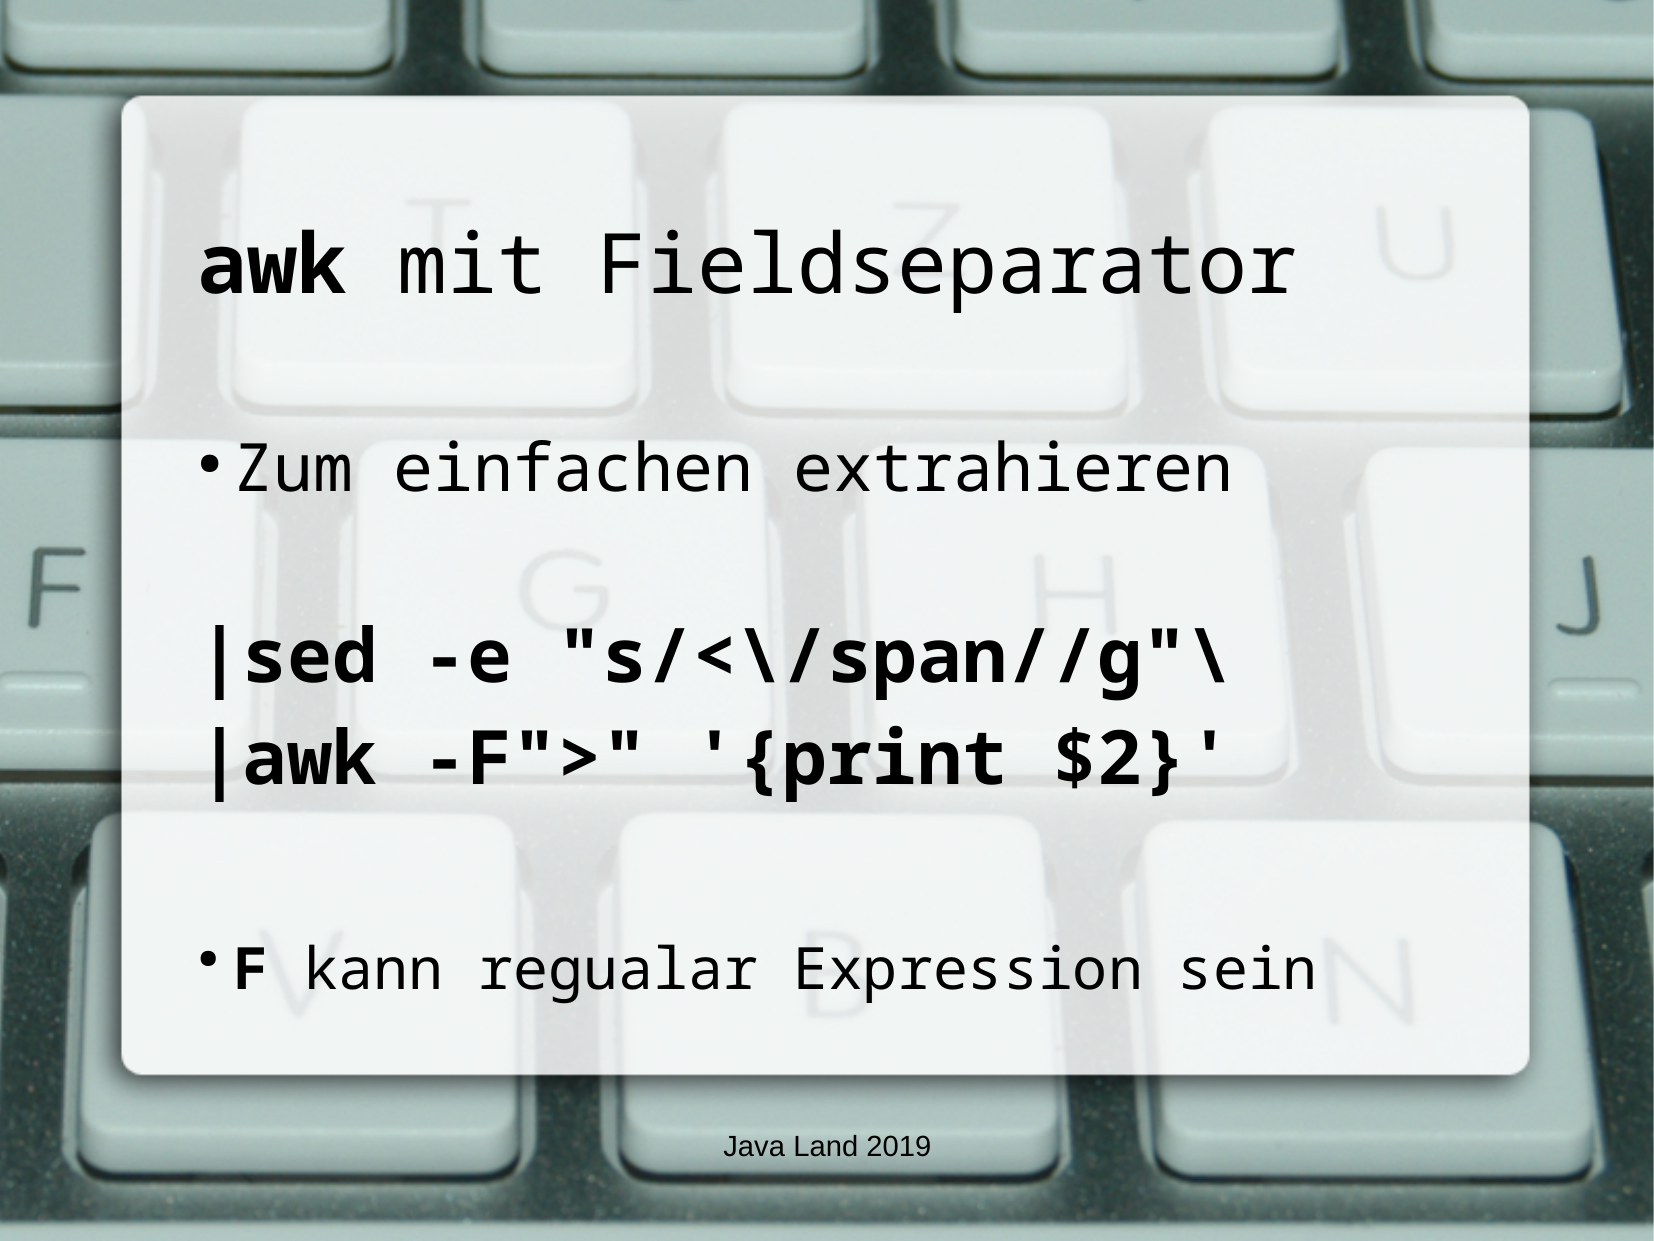

#
awk mit Fieldseparator
Zum einfachen extrahieren
|sed -e "s/<\/span//g"\
|awk -F">" '{print $2}'
F kann regualar Expression sein